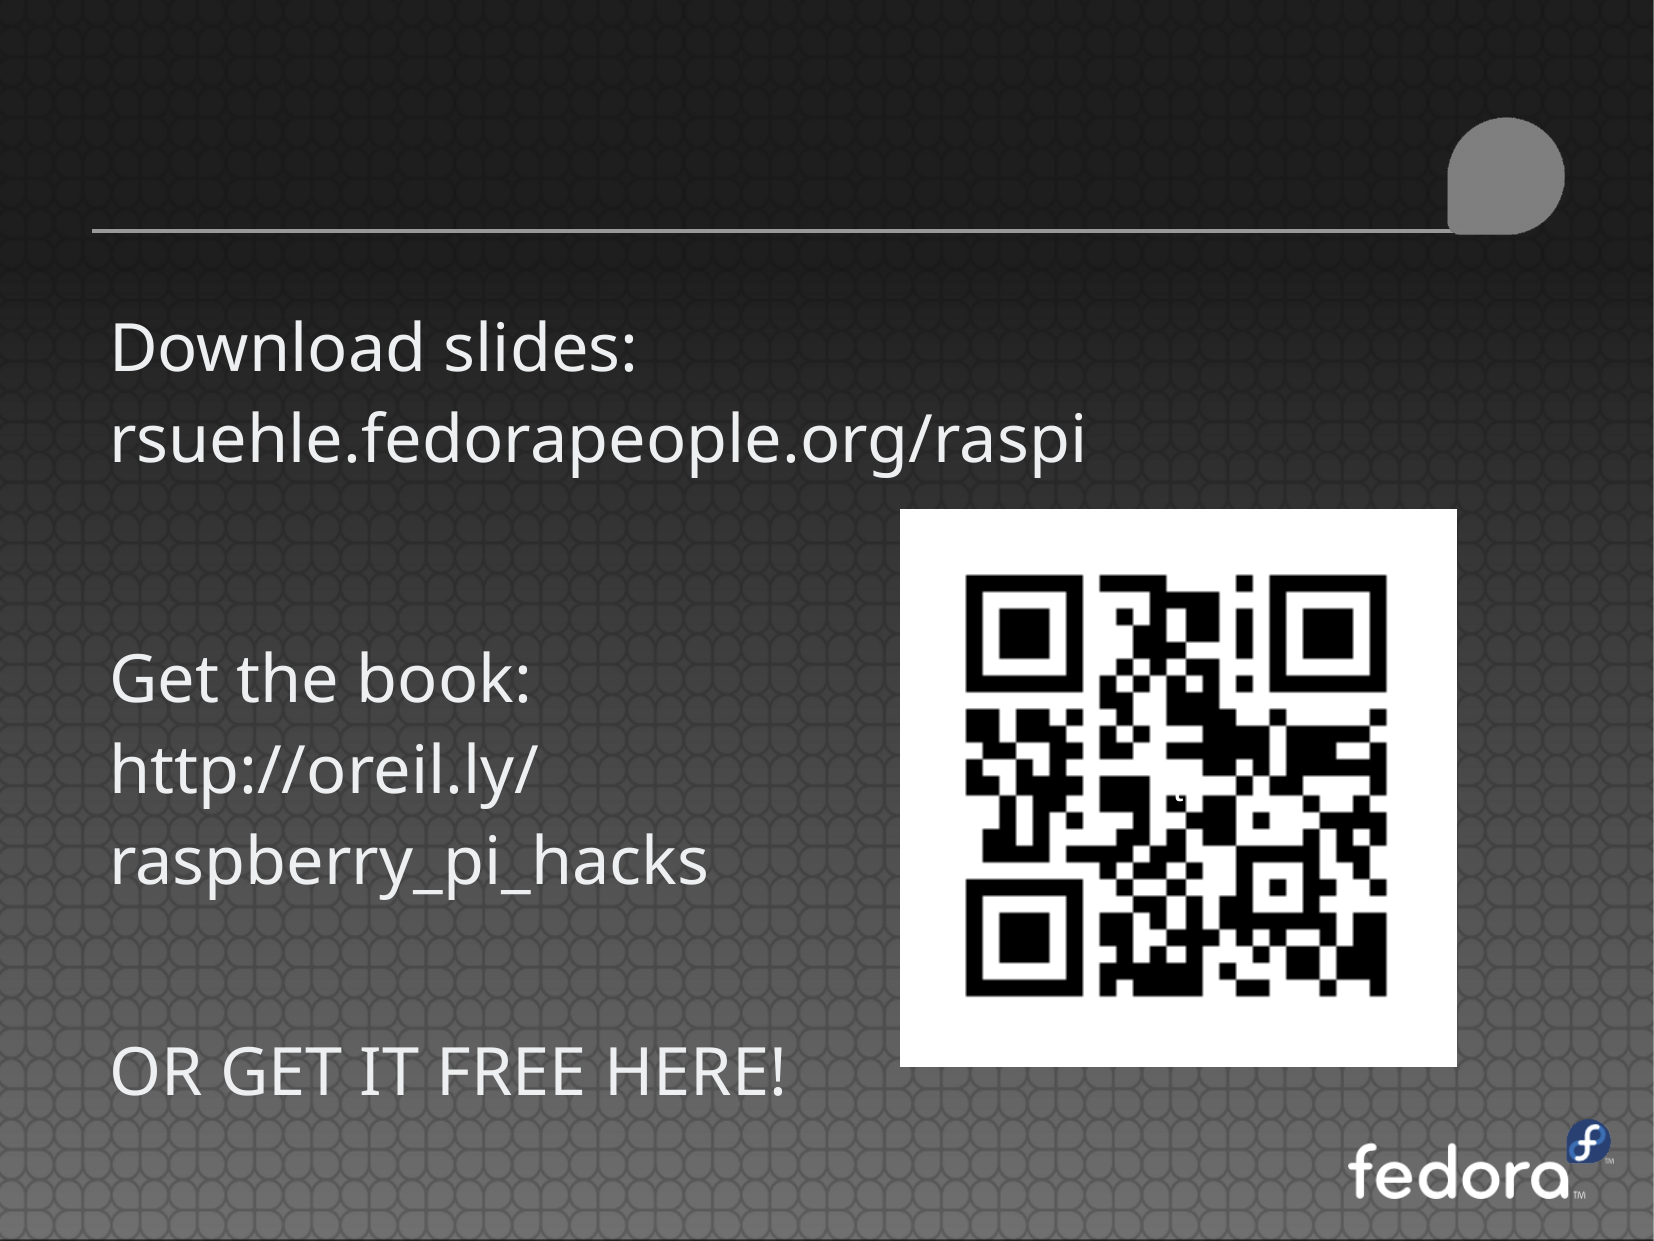

# Download slides: rsuehle.fedorapeople.org/raspi
Get the book:
http://oreil.ly/
raspberry_pi_hacks
OR GET IT FREE HERE!
t